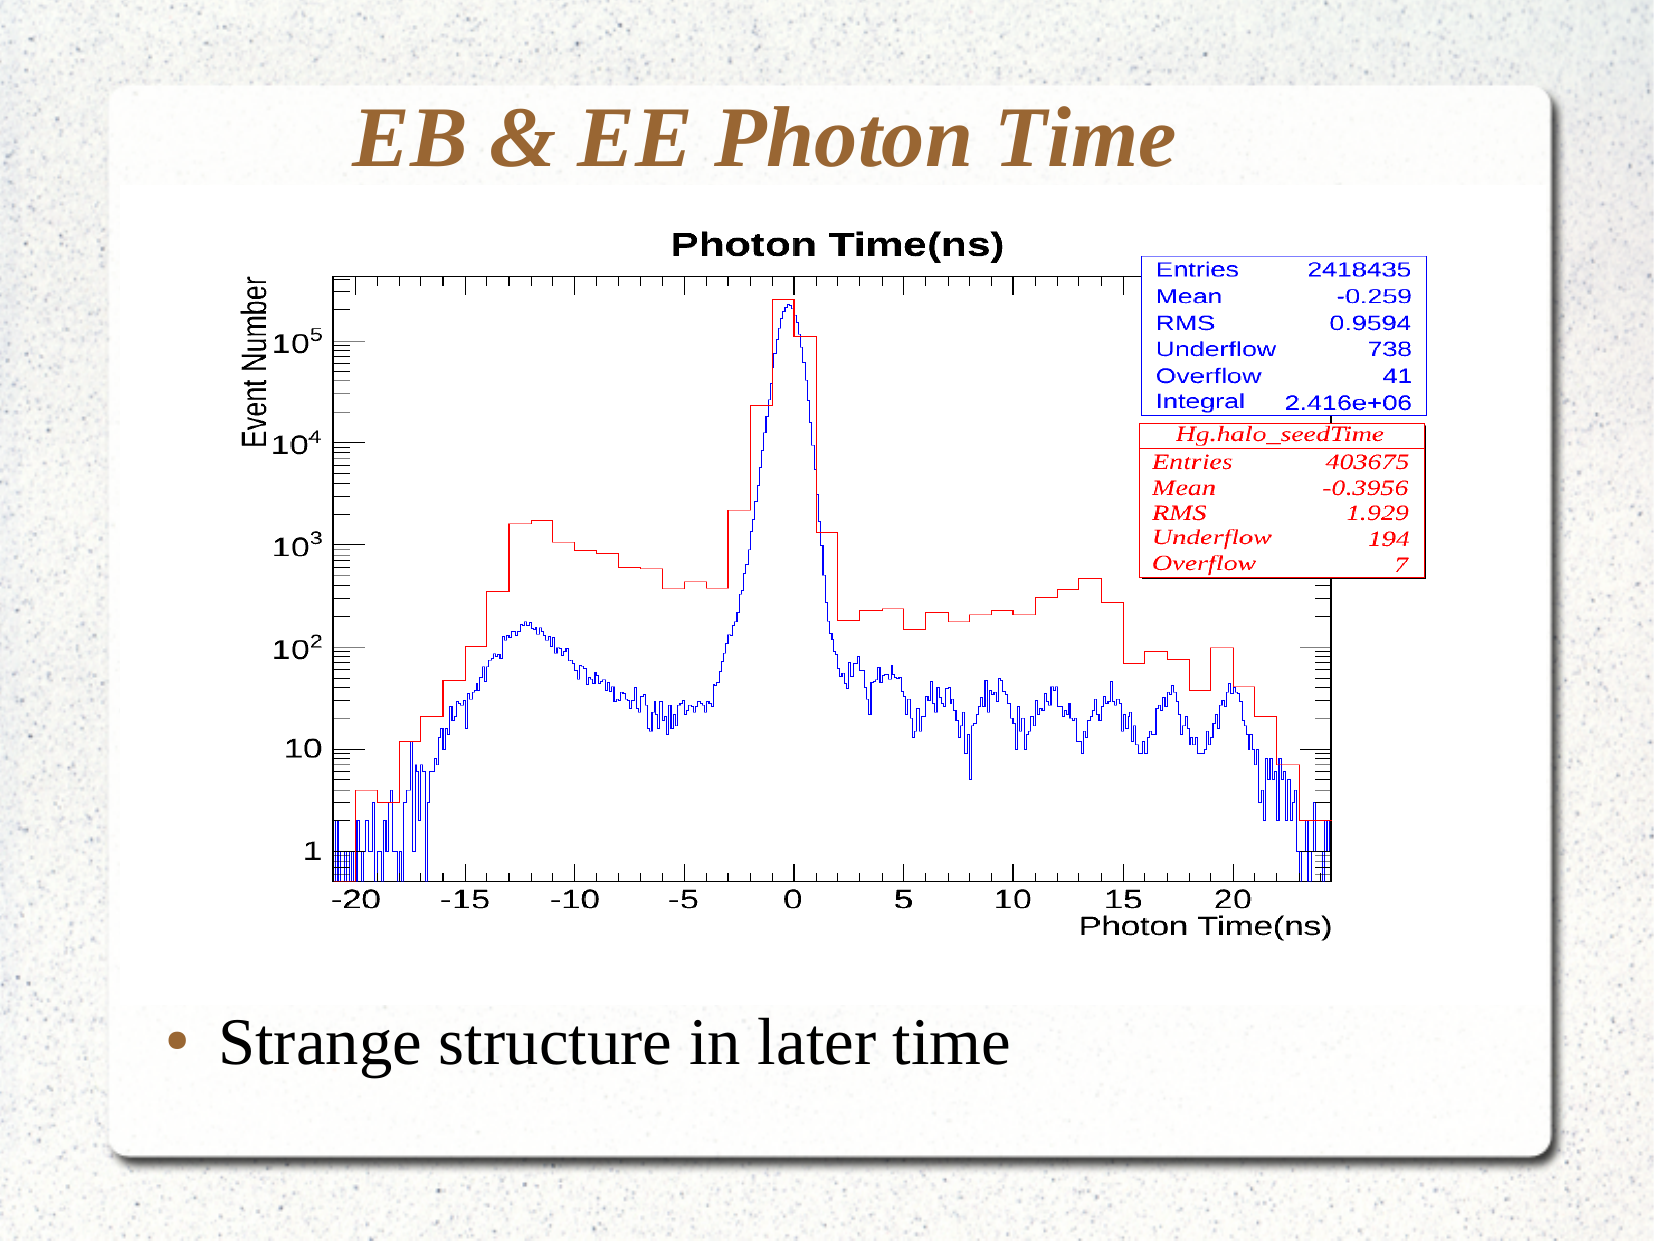

# EB & EE Photon Time
Strange structure in later time